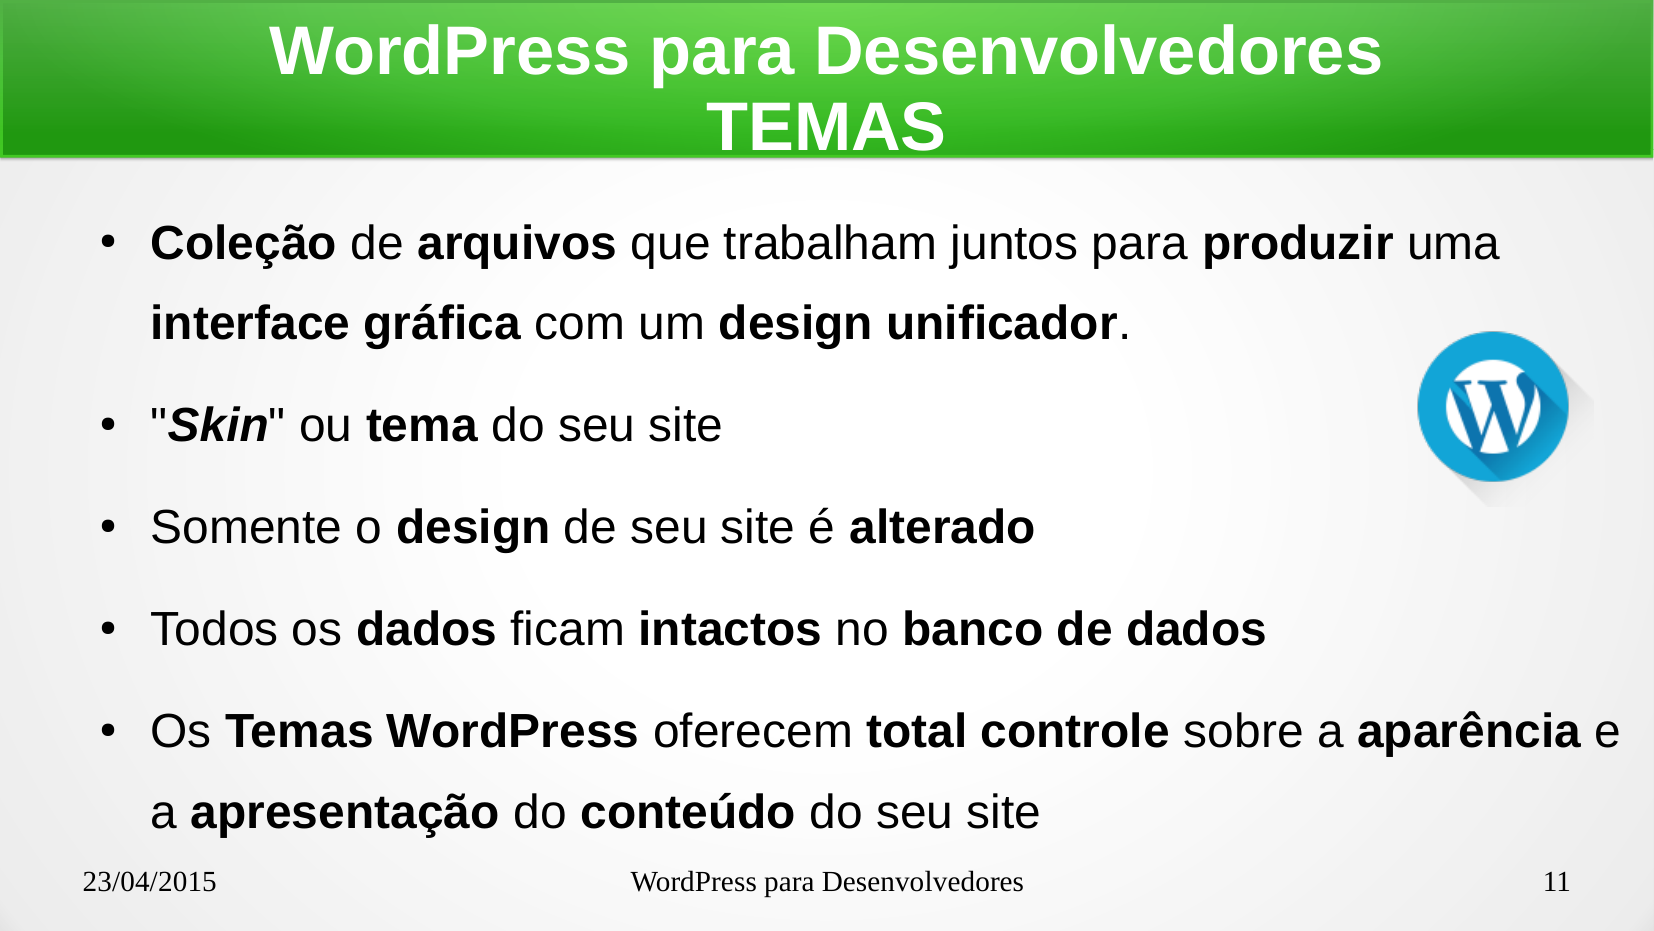

# WordPress para Desenvolvedores TEMAS
Coleção de arquivos que trabalham juntos para produzir uma interface gráfica com um design unificador.
"Skin" ou tema do seu site
Somente o design de seu site é alterado
Todos os dados ficam intactos no banco de dados
Os Temas WordPress oferecem total controle sobre a aparência e a apresentação do conteúdo do seu site
23/04/2015
WordPress para Desenvolvedores
11